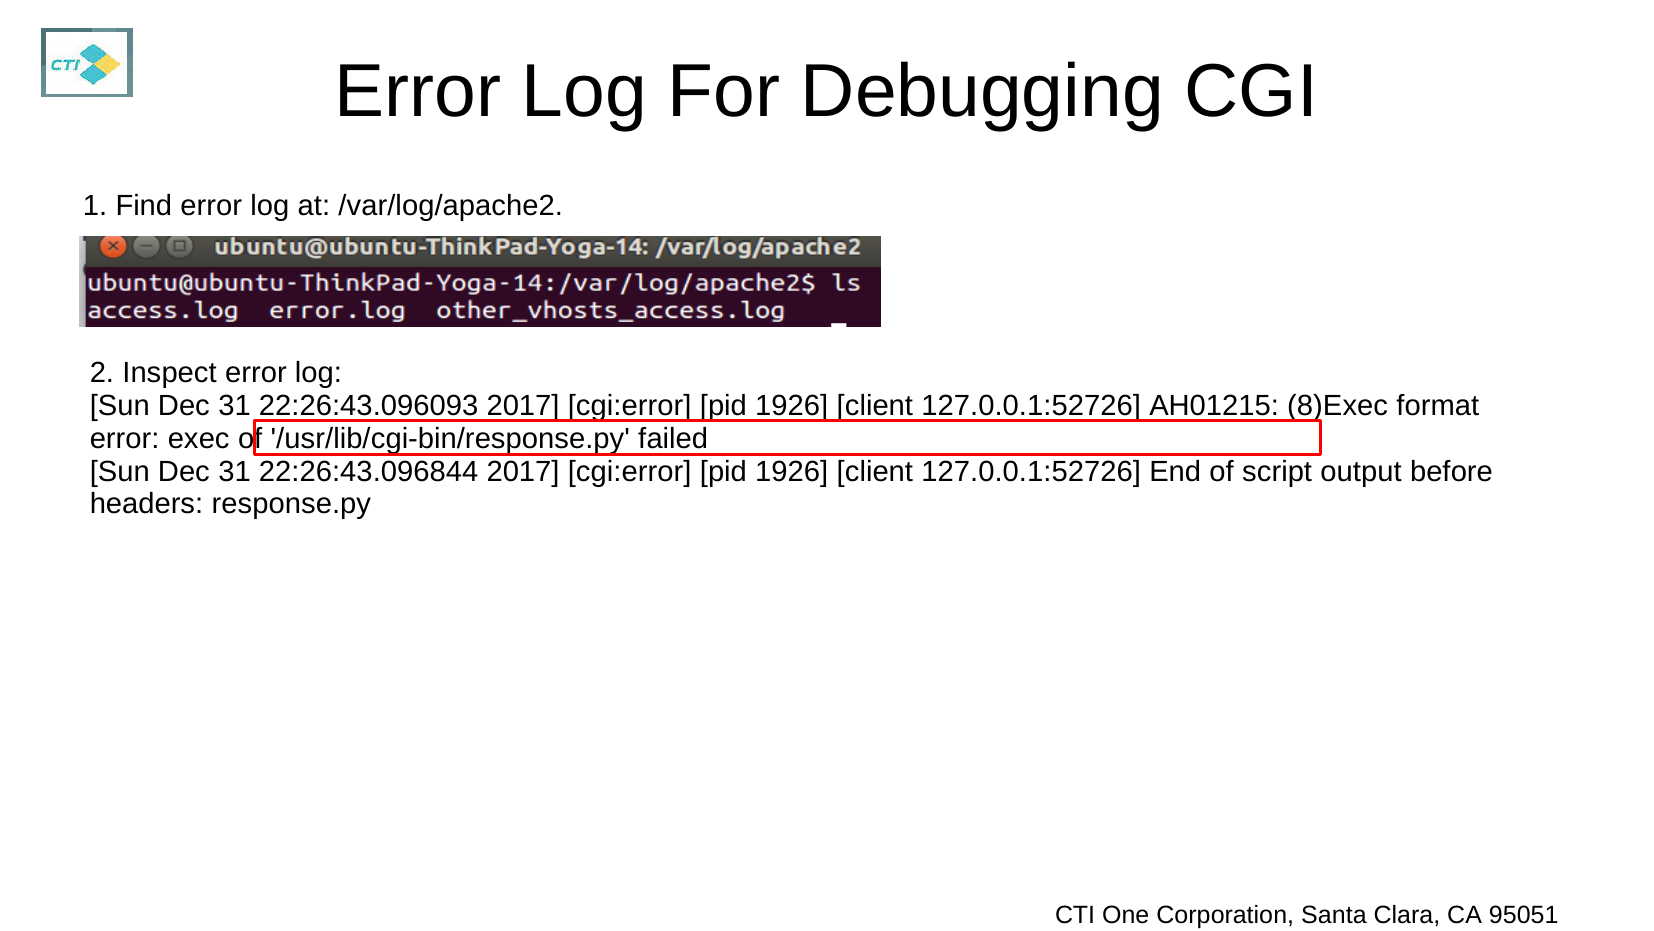

# Error Log For Debugging CGI
 1. Find error log at: /var/log/apache2.
2. Inspect error log:
[Sun Dec 31 22:26:43.096093 2017] [cgi:error] [pid 1926] [client 127.0.0.1:52726] AH01215: (8)Exec format error: exec of '/usr/lib/cgi-bin/response.py' failed
[Sun Dec 31 22:26:43.096844 2017] [cgi:error] [pid 1926] [client 127.0.0.1:52726] End of script output before headers: response.py
CTI One Corporation, Santa Clara, CA 95051